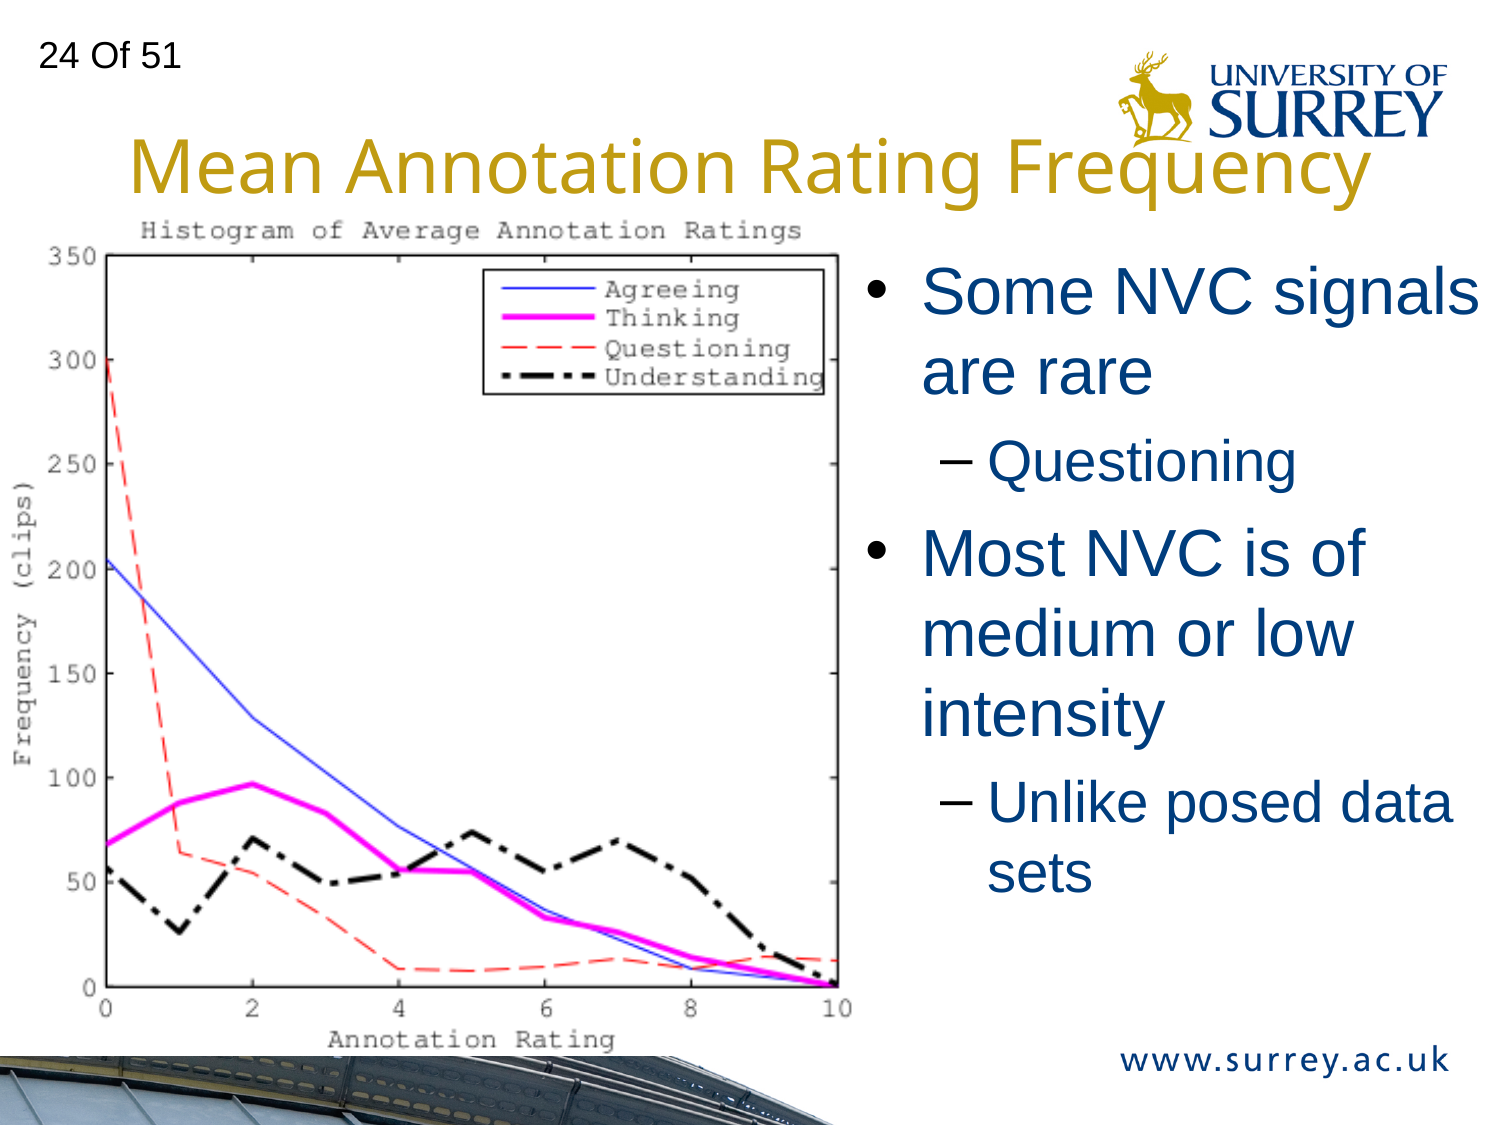

# Mean Annotation Rating Frequency
Some NVC signals are rare
Questioning
Most NVC is of medium or low intensity
Unlike posed data sets